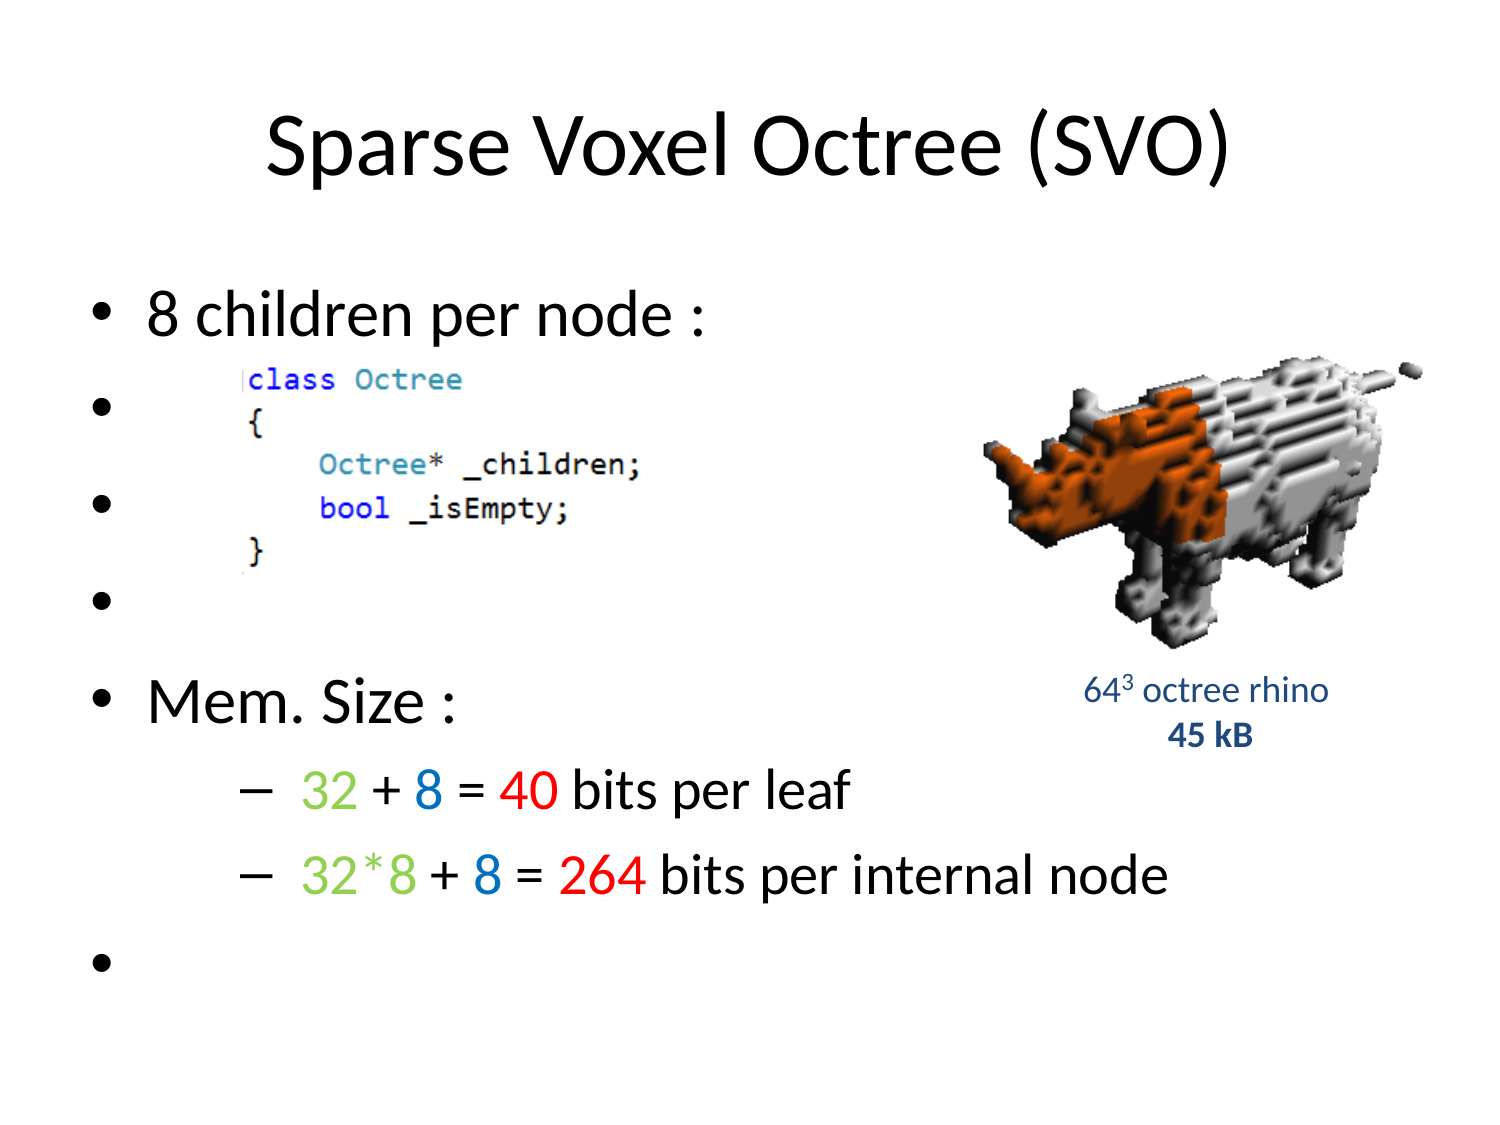

# Sparse Voxel Octree (SVO)
8 children per node :
Mem. Size :
 32 + 8 = 40 bits per leaf
 32*8 + 8 = 264 bits per internal node
643 octree rhino
45 kB